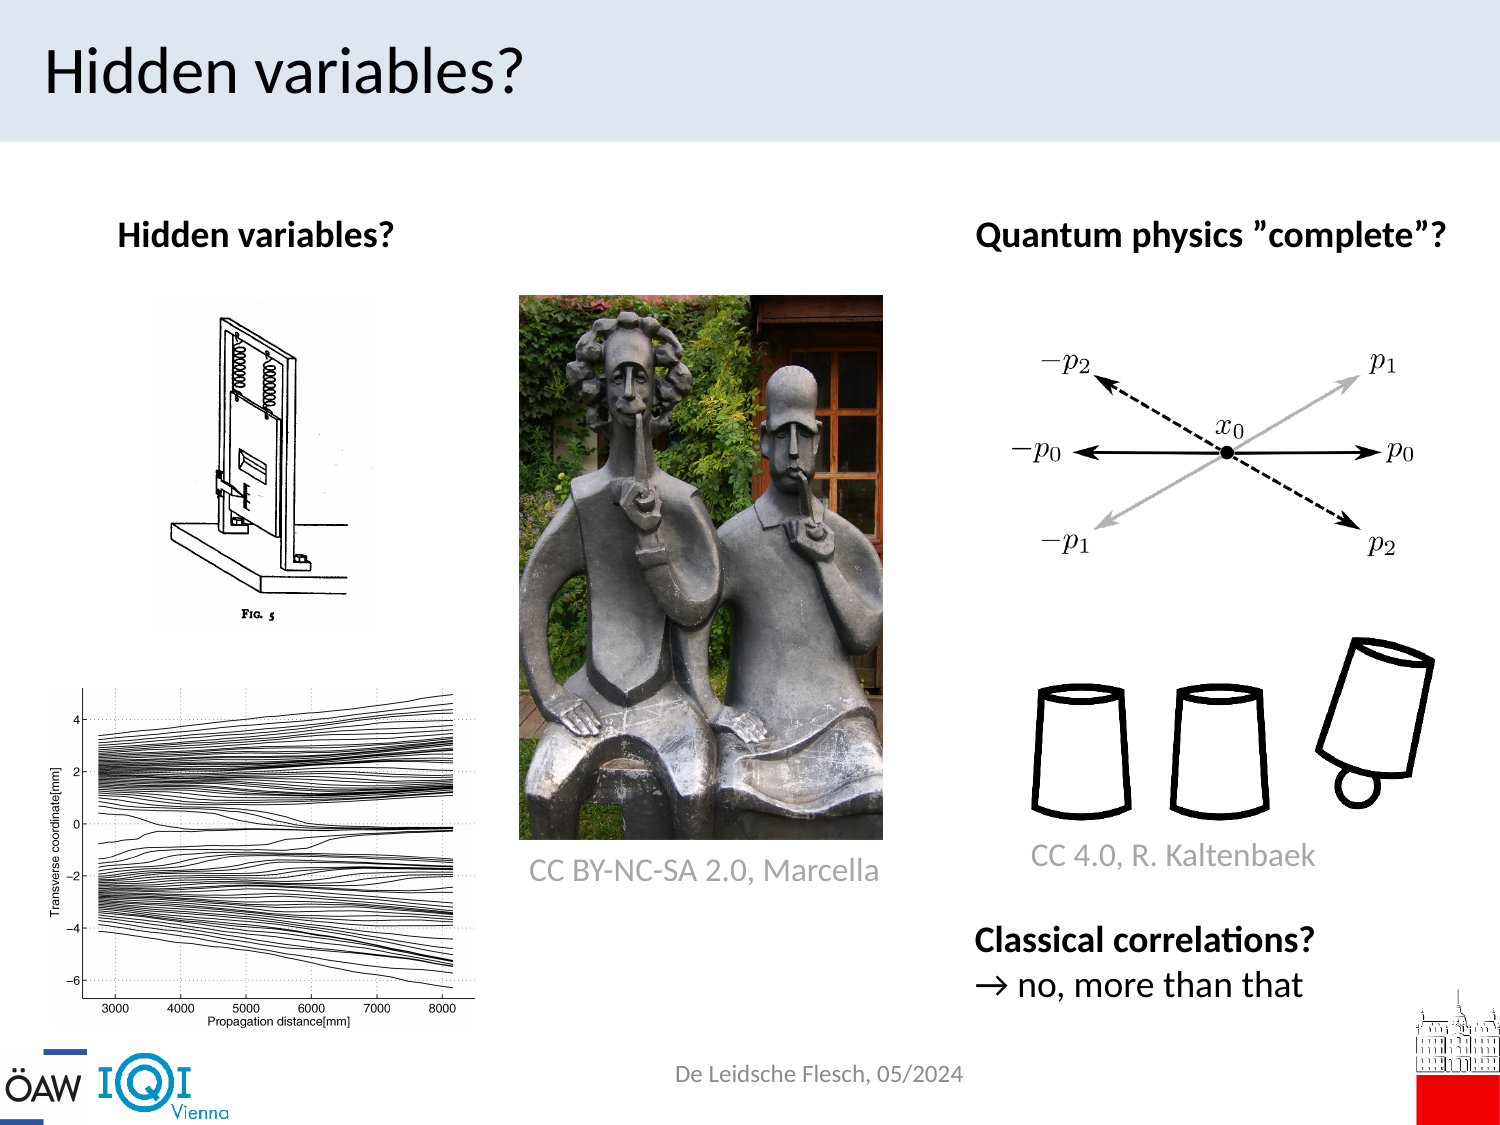

# Hidden variables?
Hidden variables?
Quantum physics ”complete”?
CC 4.0, R. Kaltenbaek
CC BY-NC-SA 2.0, Marcella
Classical correlations?
→ no, more than that
De Leidsche Flesch, 05/2024